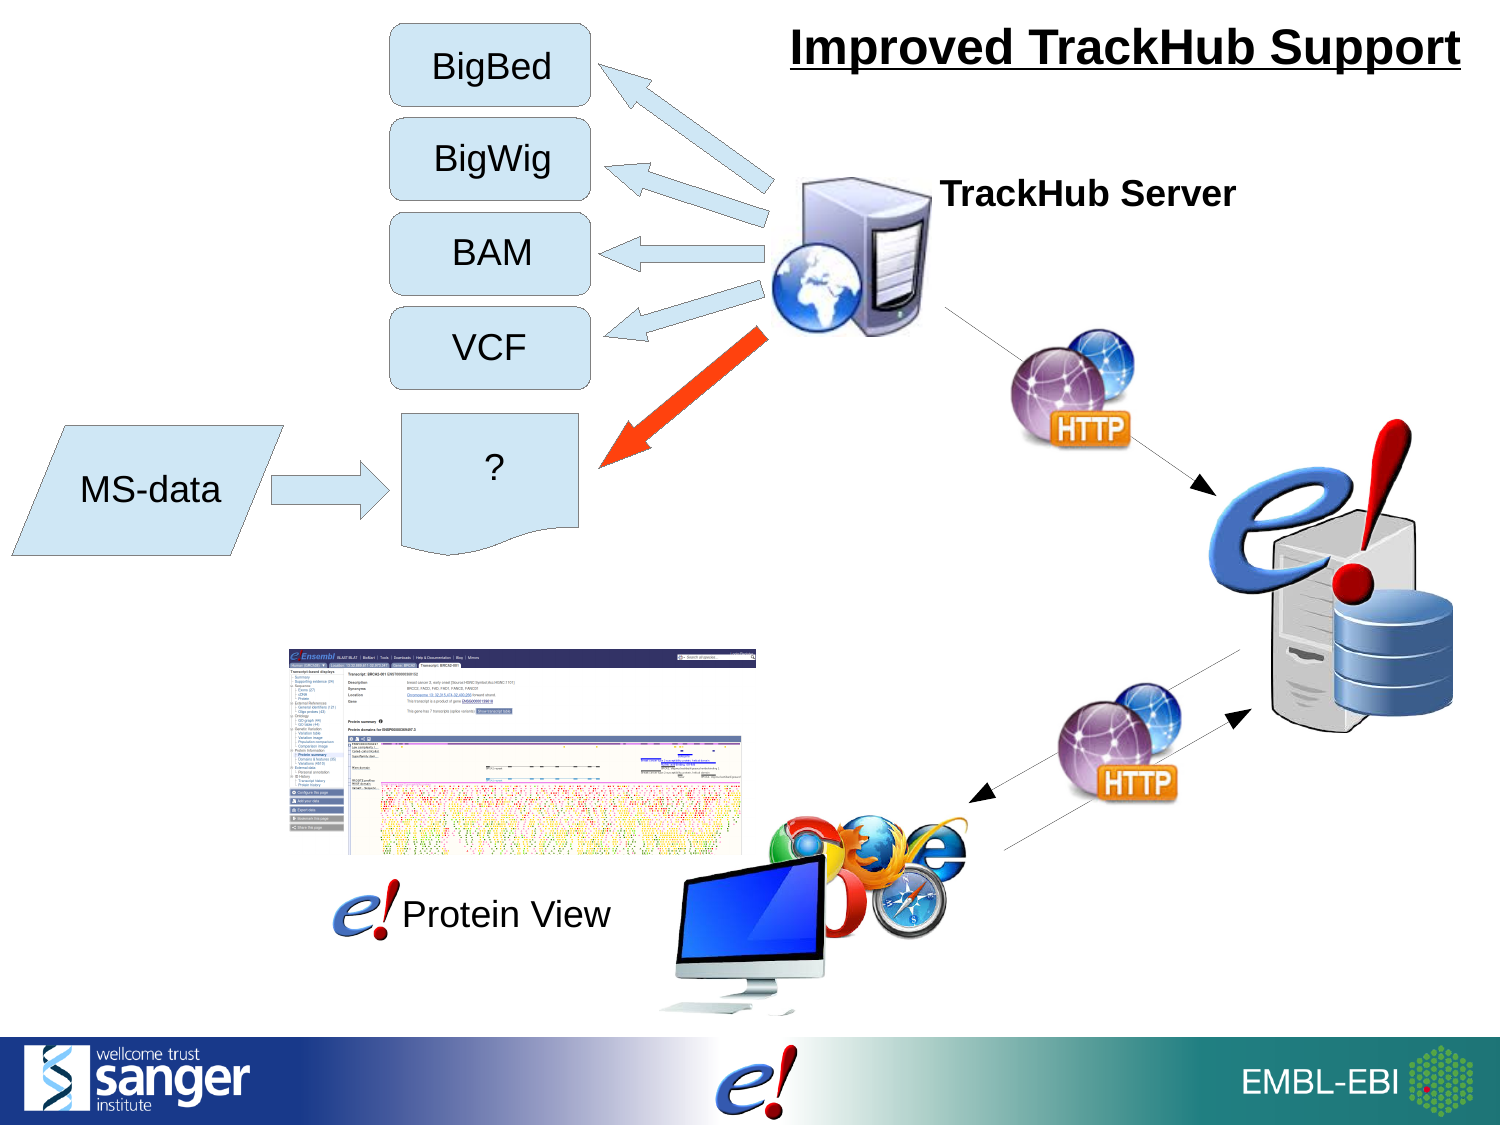

Improved TrackHub Support
BigBed
BigWig
TrackHub Server
BAM
VCF
?
MS-data
Protein View